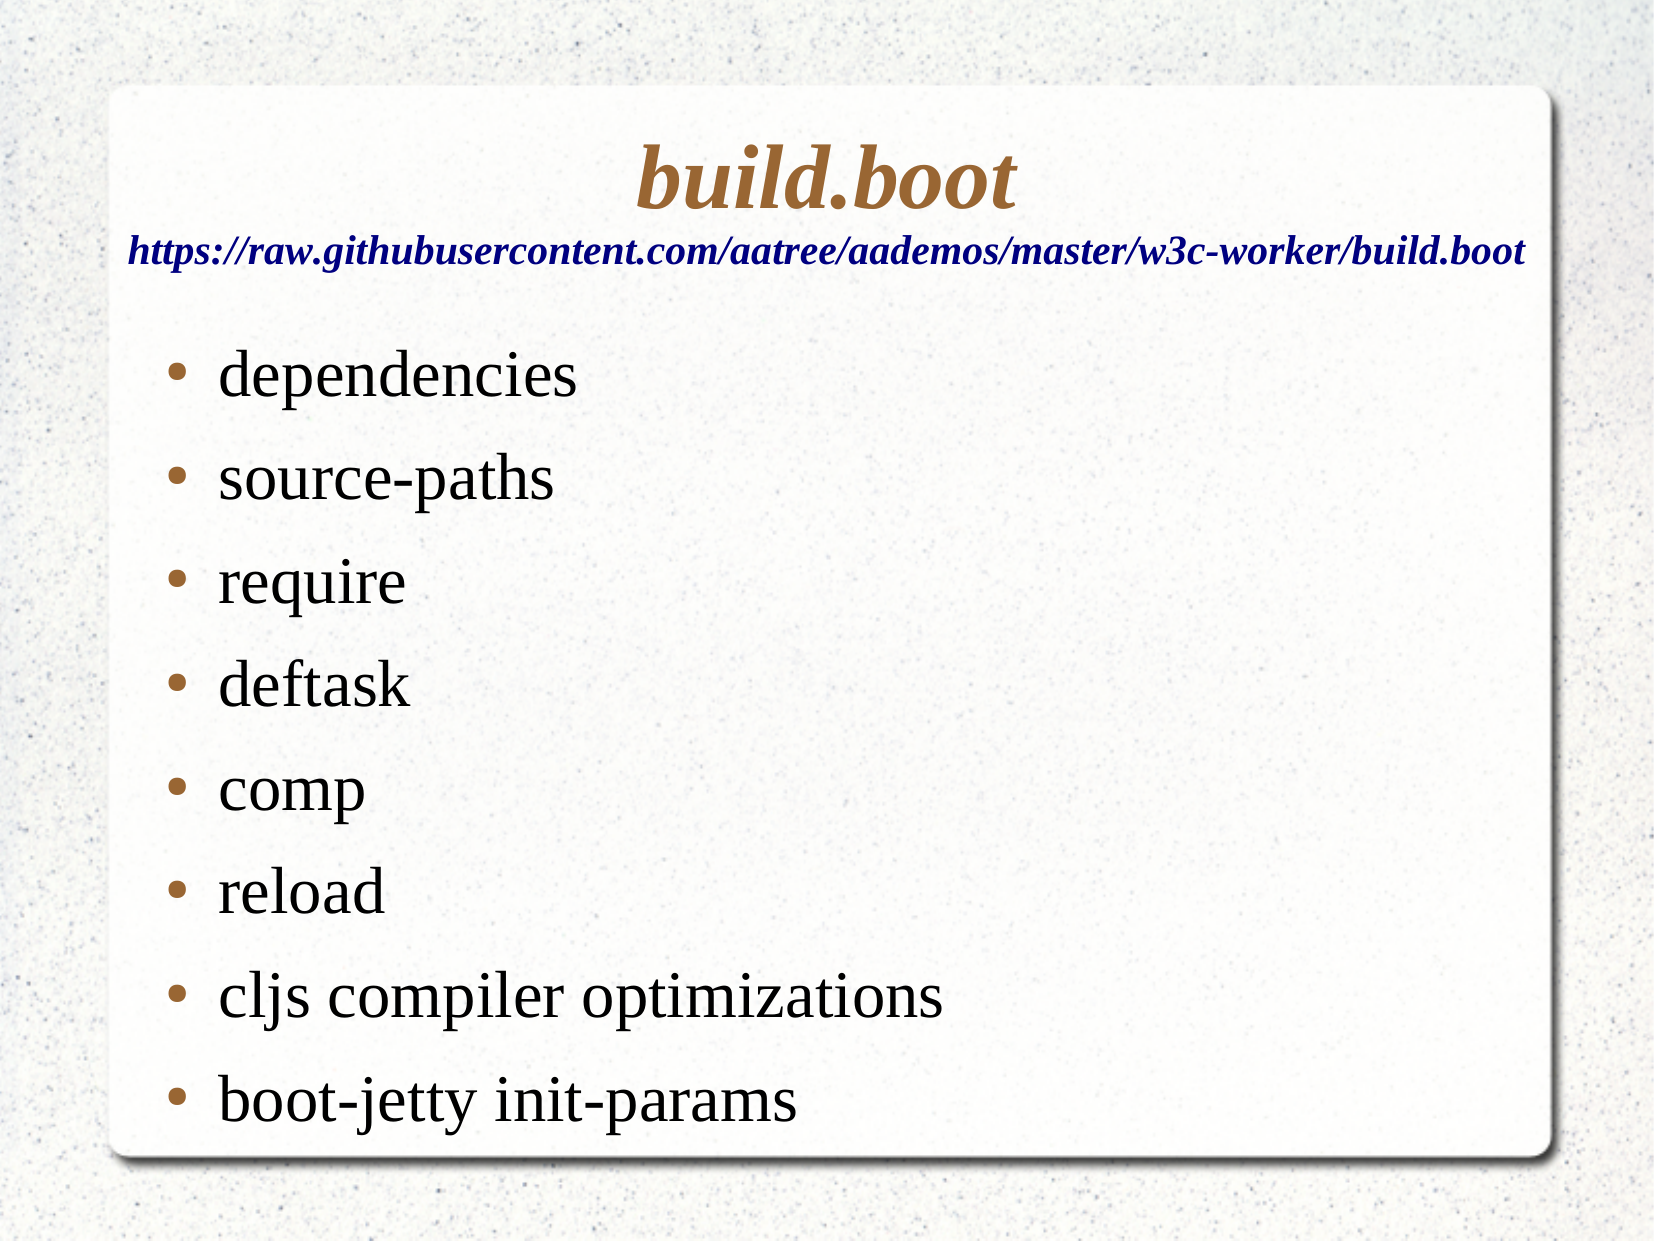

# build.boot https://raw.githubusercontent.com/aatree/aademos/master/w3c-worker/build.boot
dependencies
source-paths
require
deftask
comp
reload
cljs compiler optimizations
boot-jetty init-params